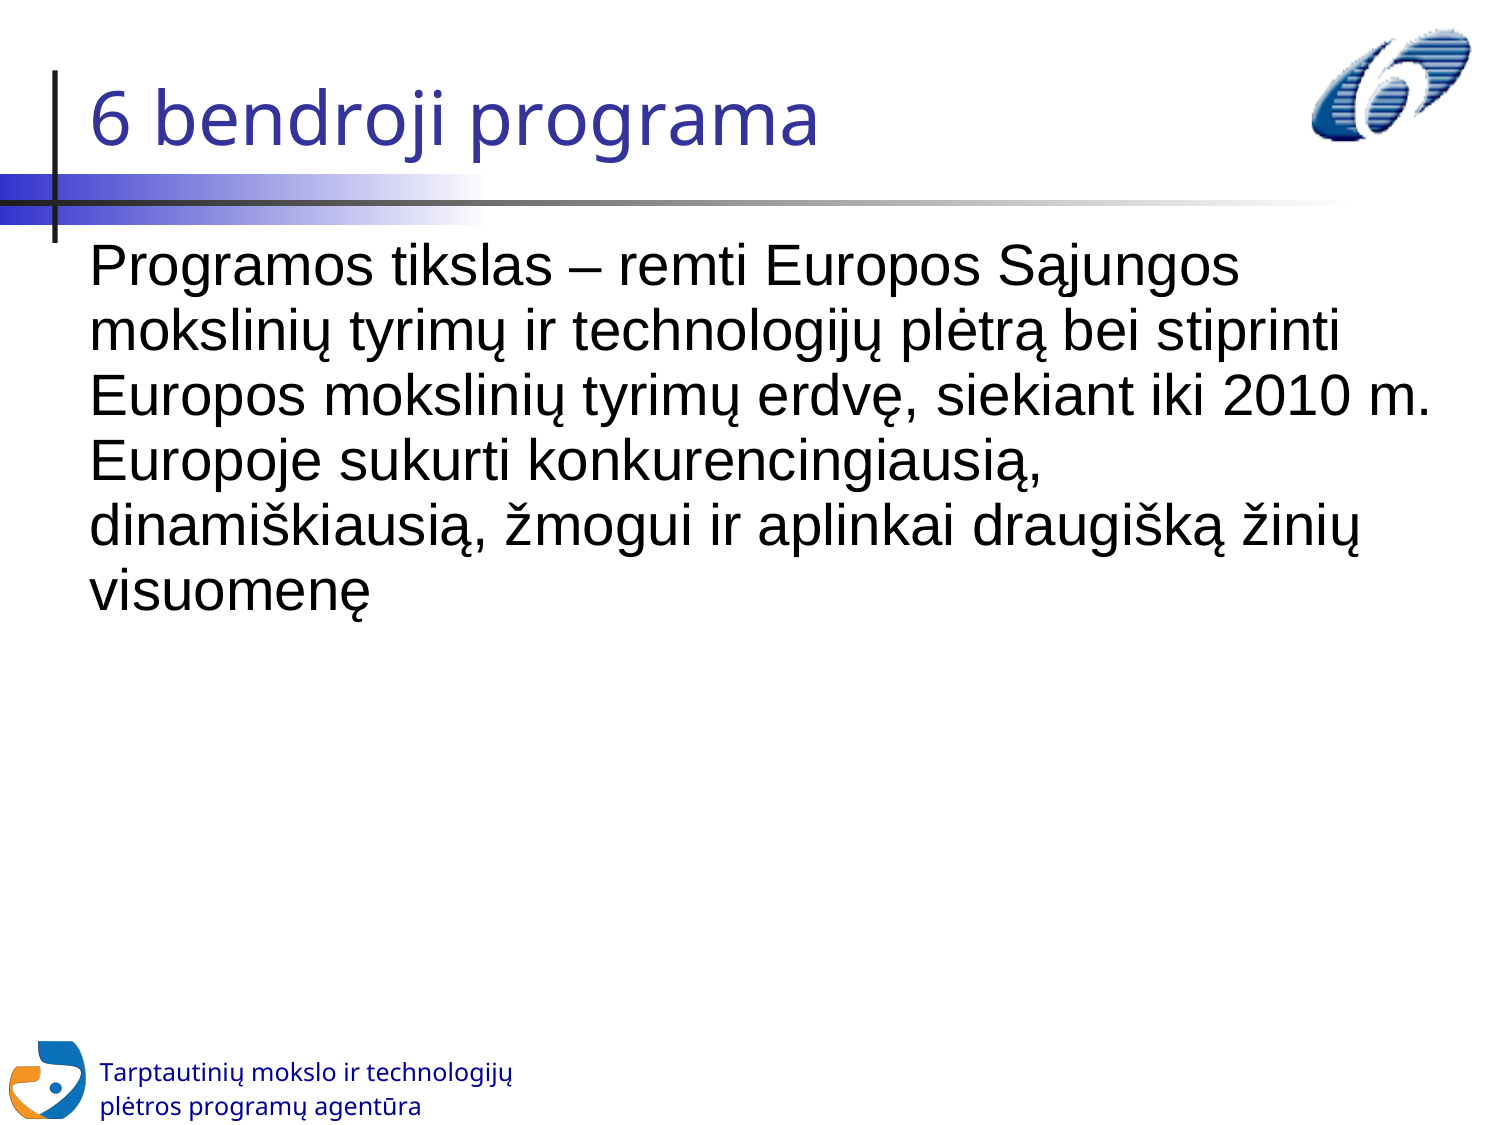

# 6 bendroji programa
Programos tikslas – remti Europos Sąjungos mokslinių tyrimų ir technologijų plėtrą bei stiprinti Europos mokslinių tyrimų erdvę, siekiant iki 2010 m. Europoje sukurti konkurencingiausią, dinamiškiausią, žmogui ir aplinkai draugišką žinių visuomenę